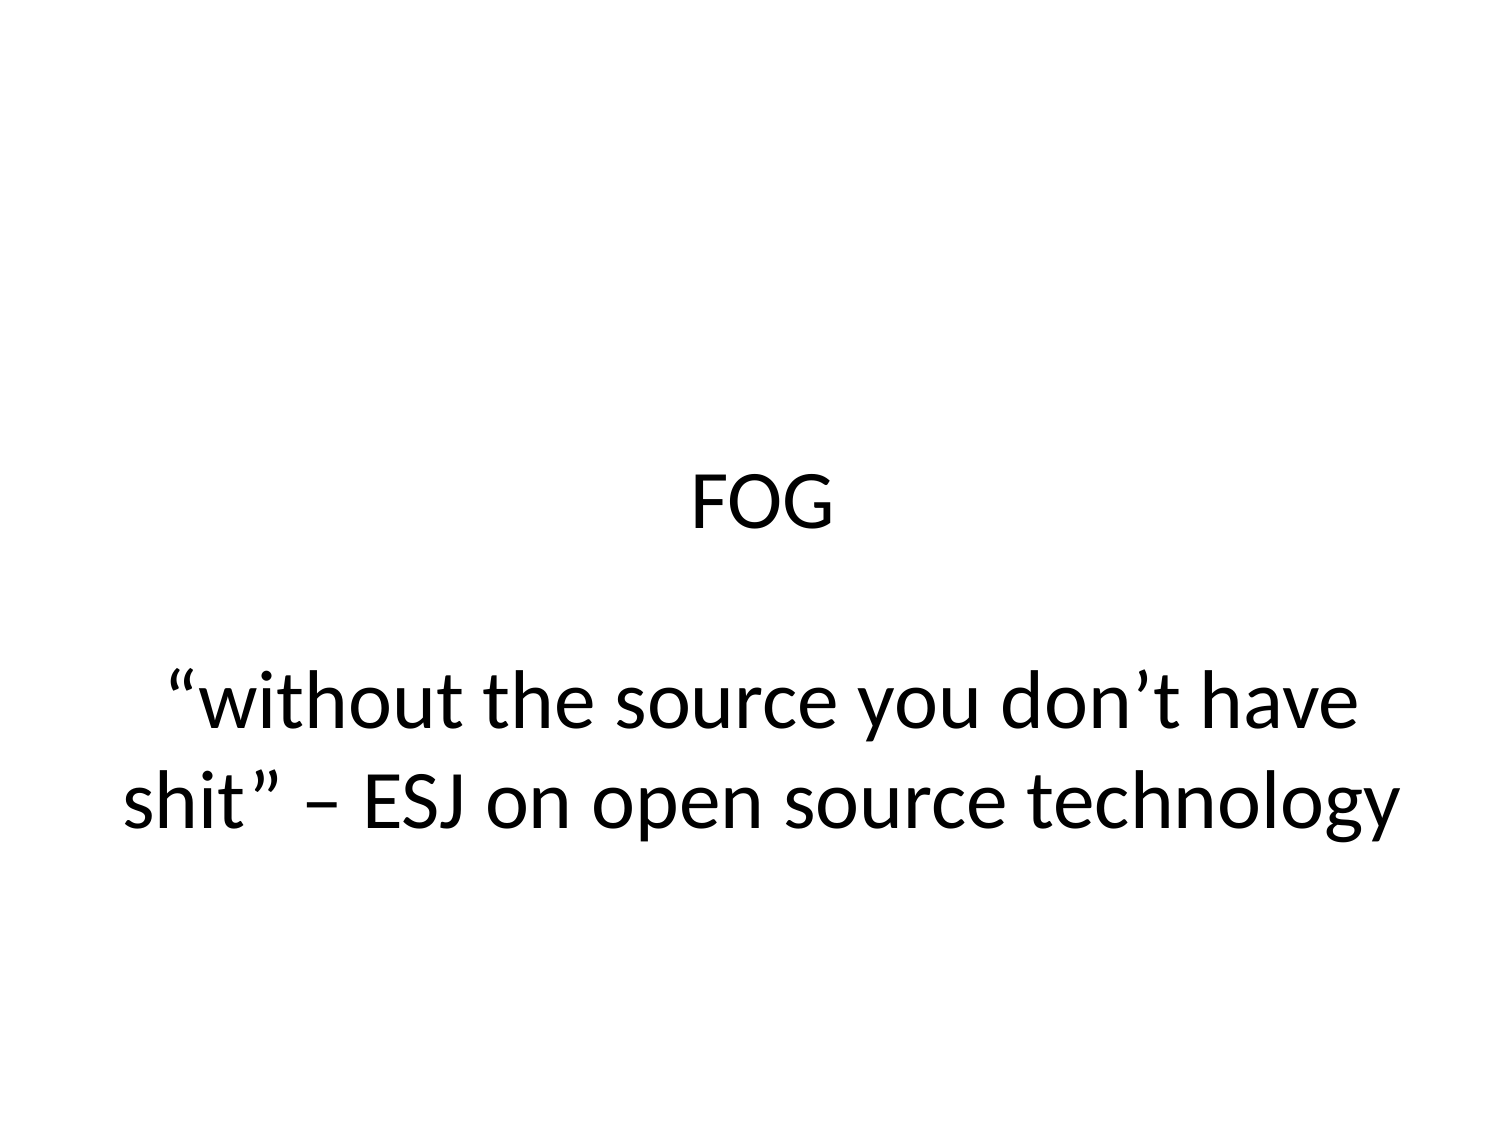

# FOG “without the source you don’t have shit” – ESJ on open source technology